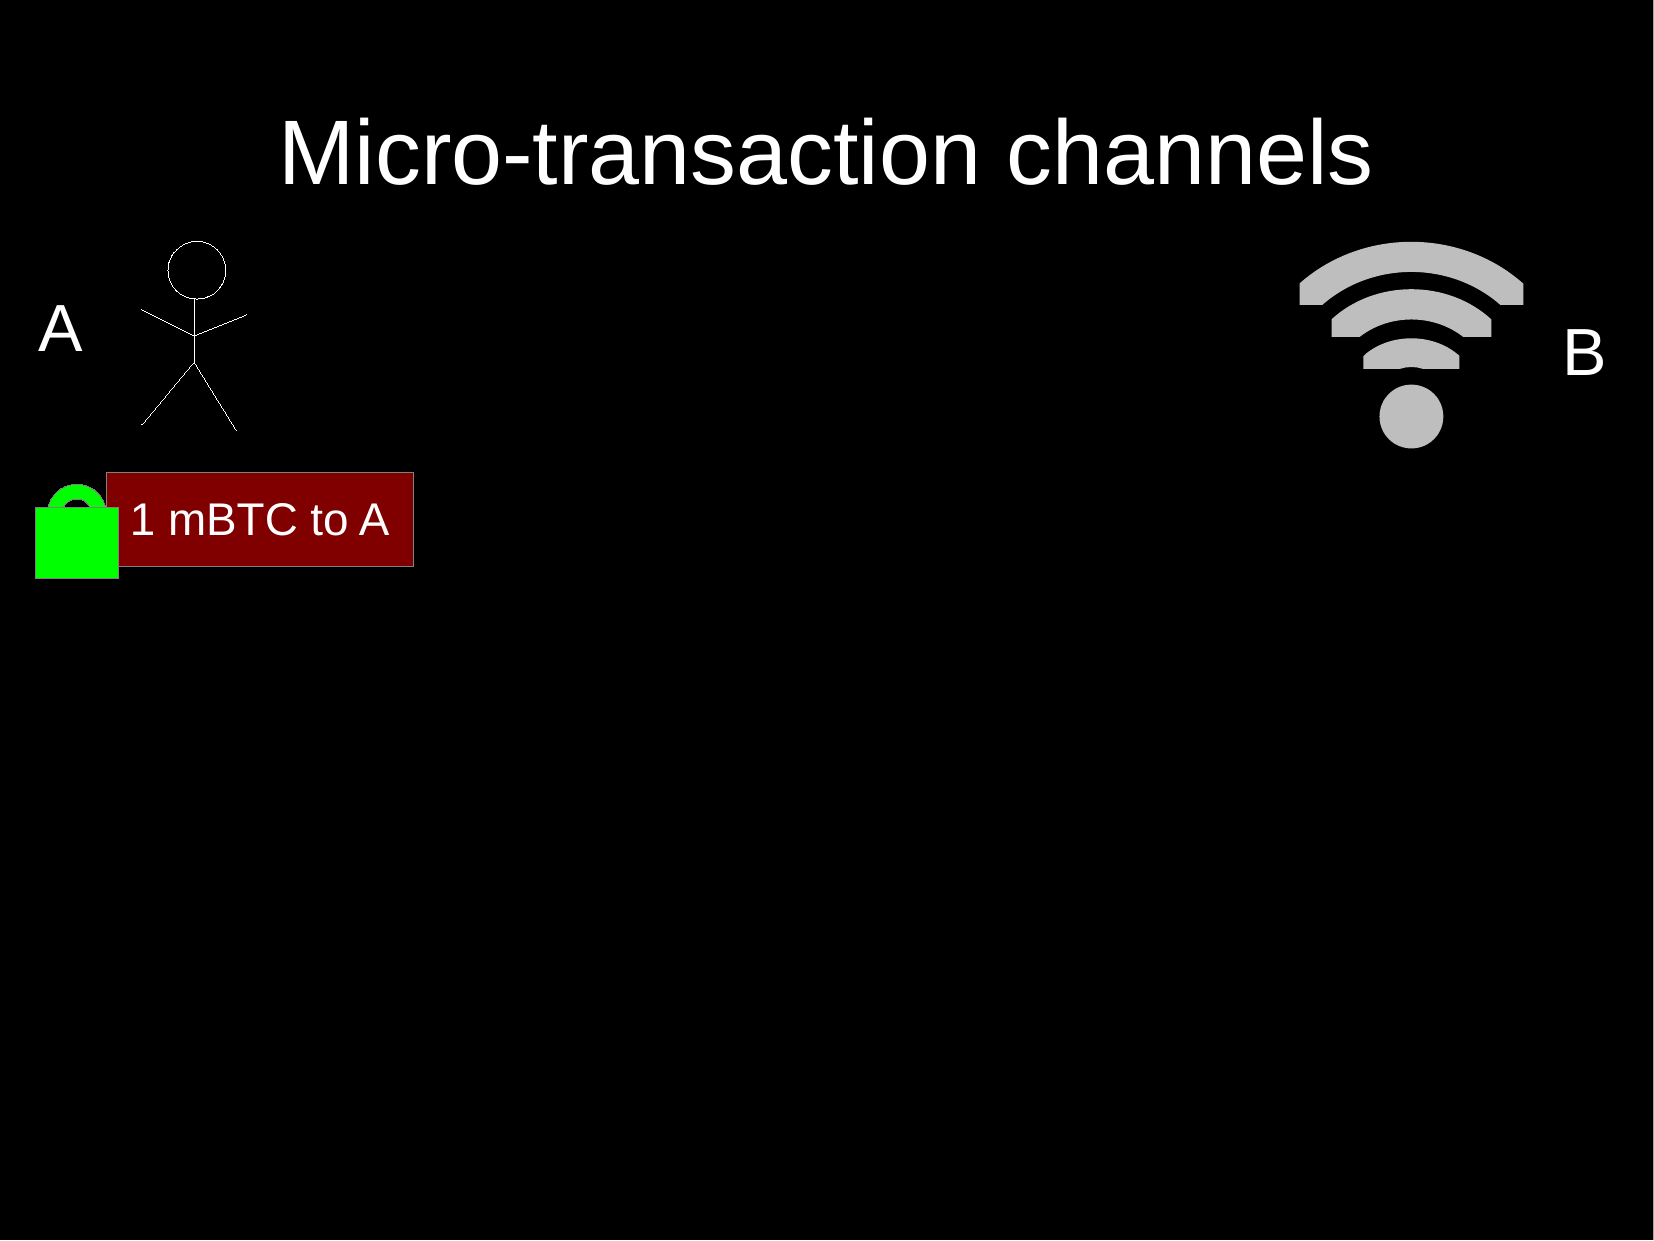

# Micro-transaction channels
A
B
1 mBTC to A